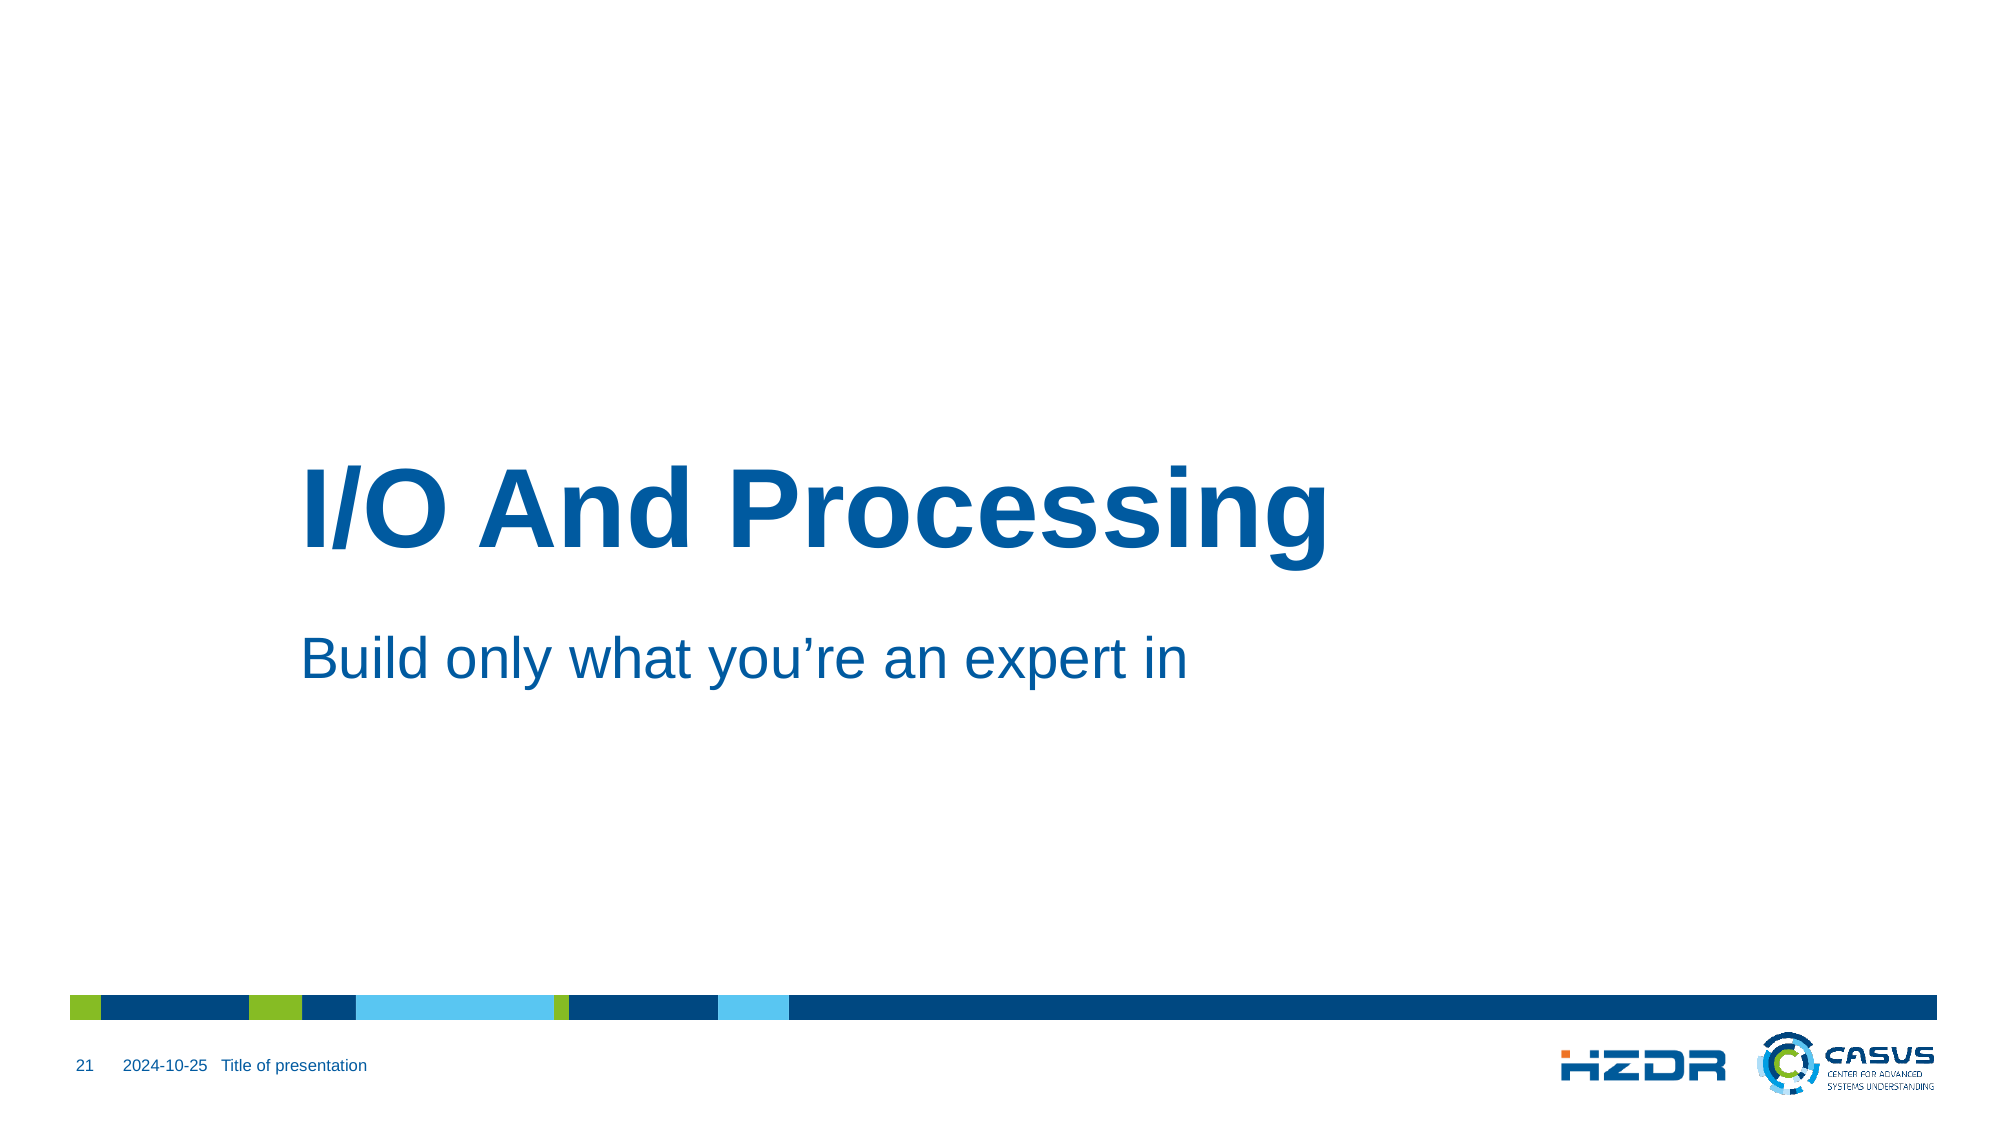

# I/O And Processing
Build only what you’re an expert in
21
2024-10-25
Title of presentation